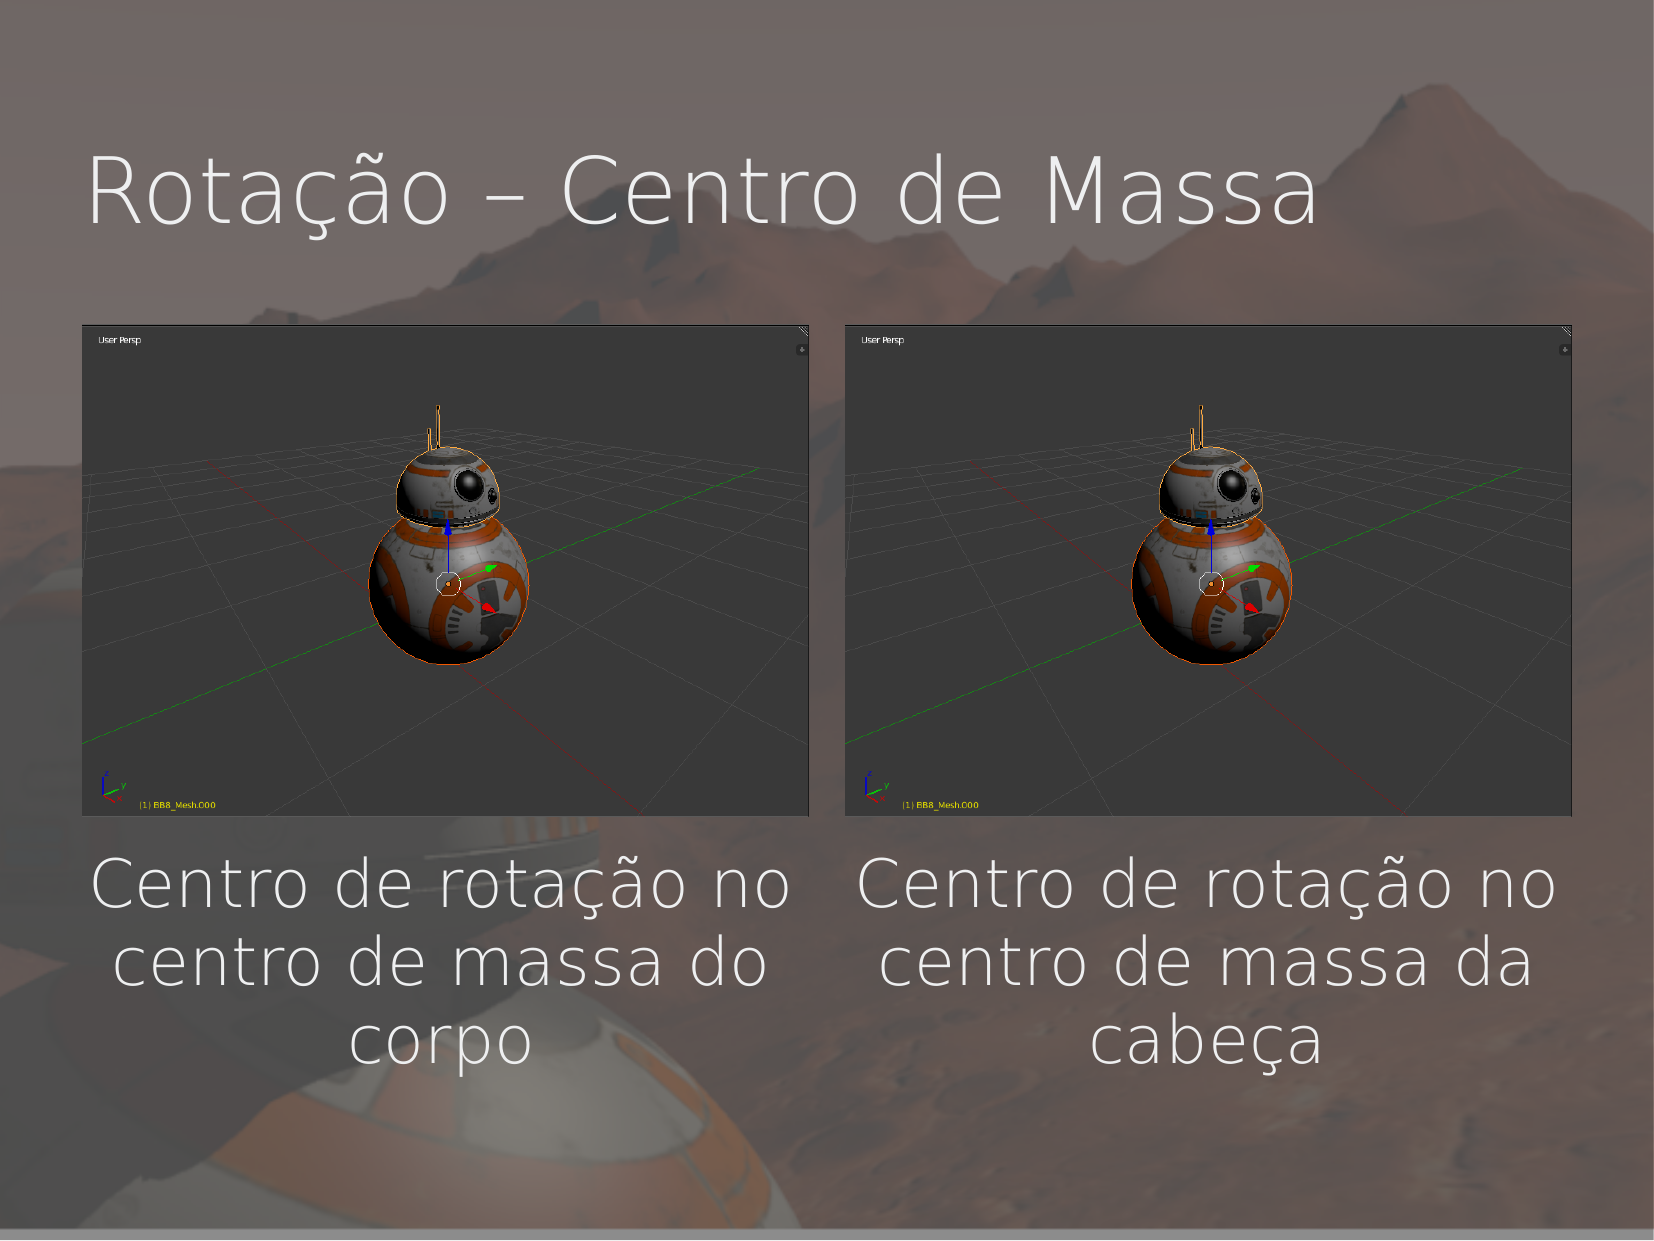

# Rotação – Centro de Massa
Centro de rotação no centro de massa do corpo
Centro de rotação no centro de massa da cabeça